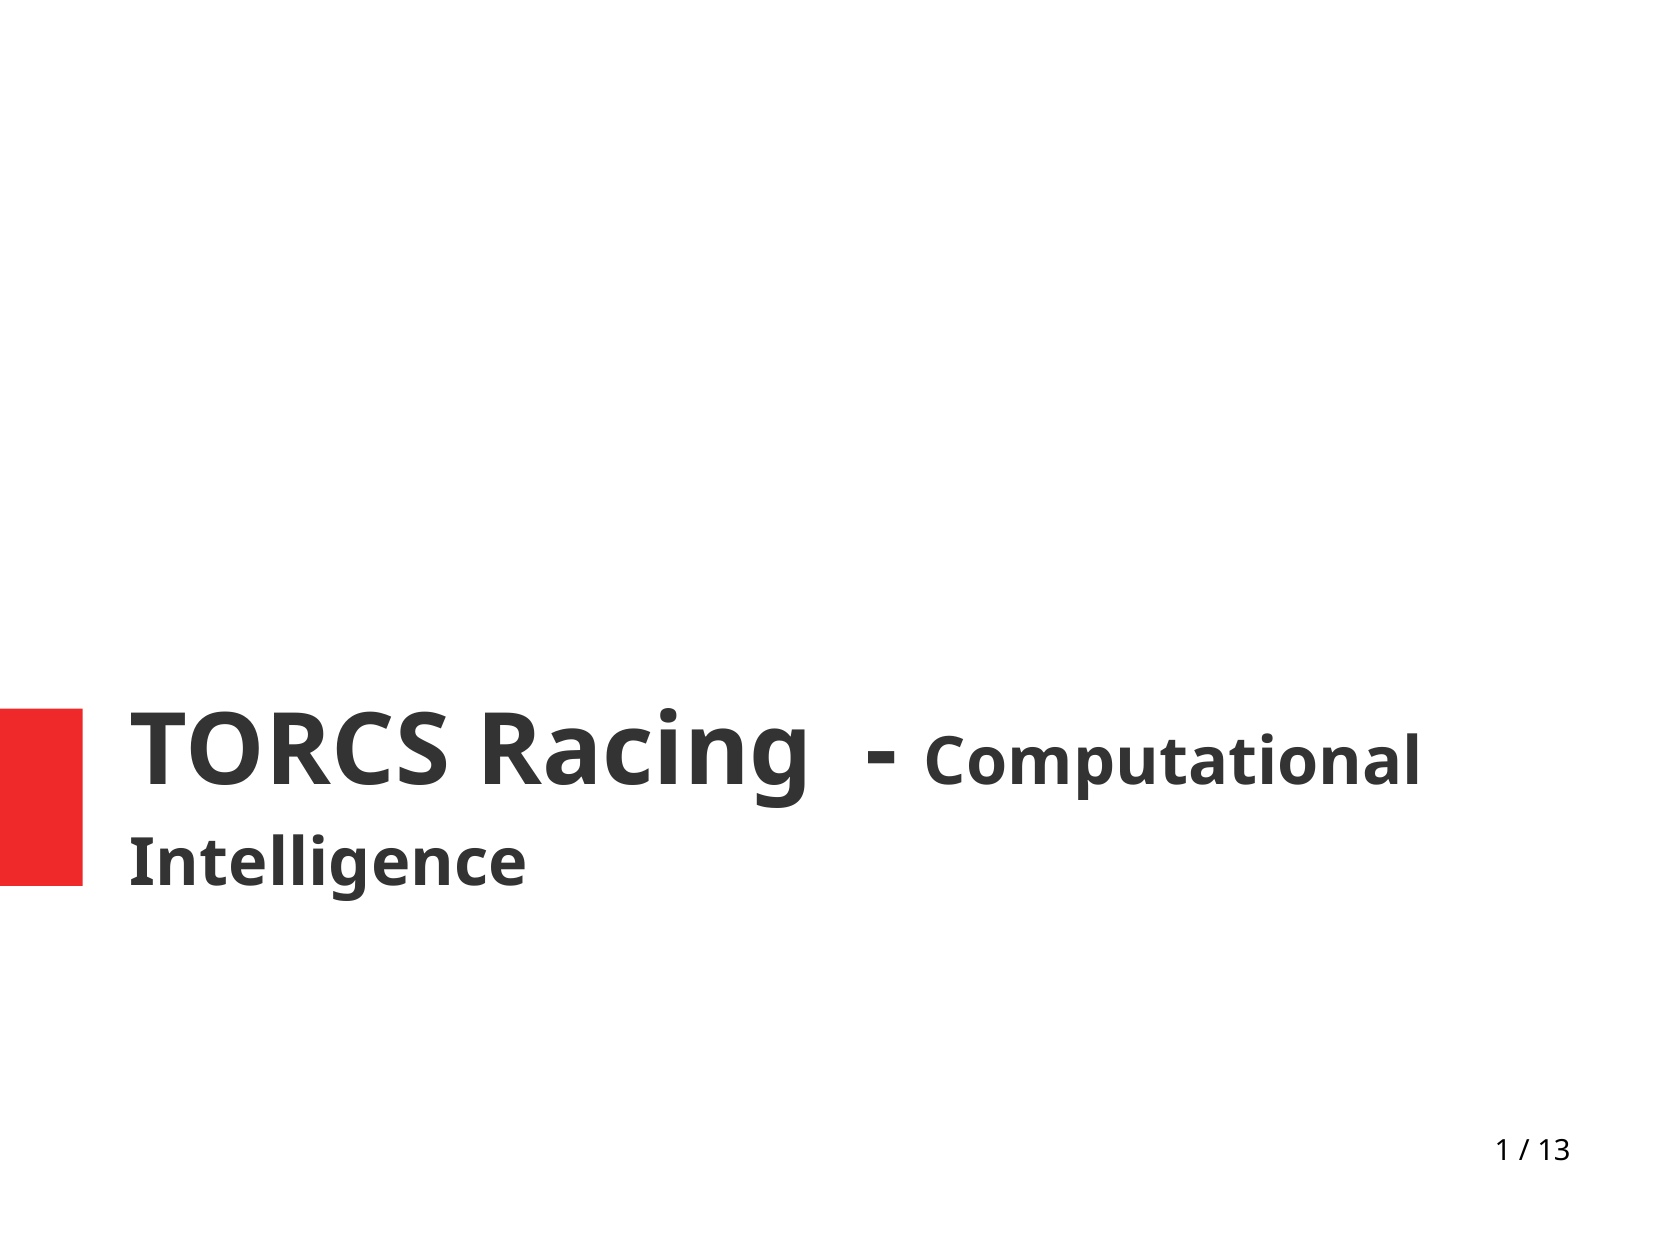

# TORCS Racing - Computational Intelligence
1